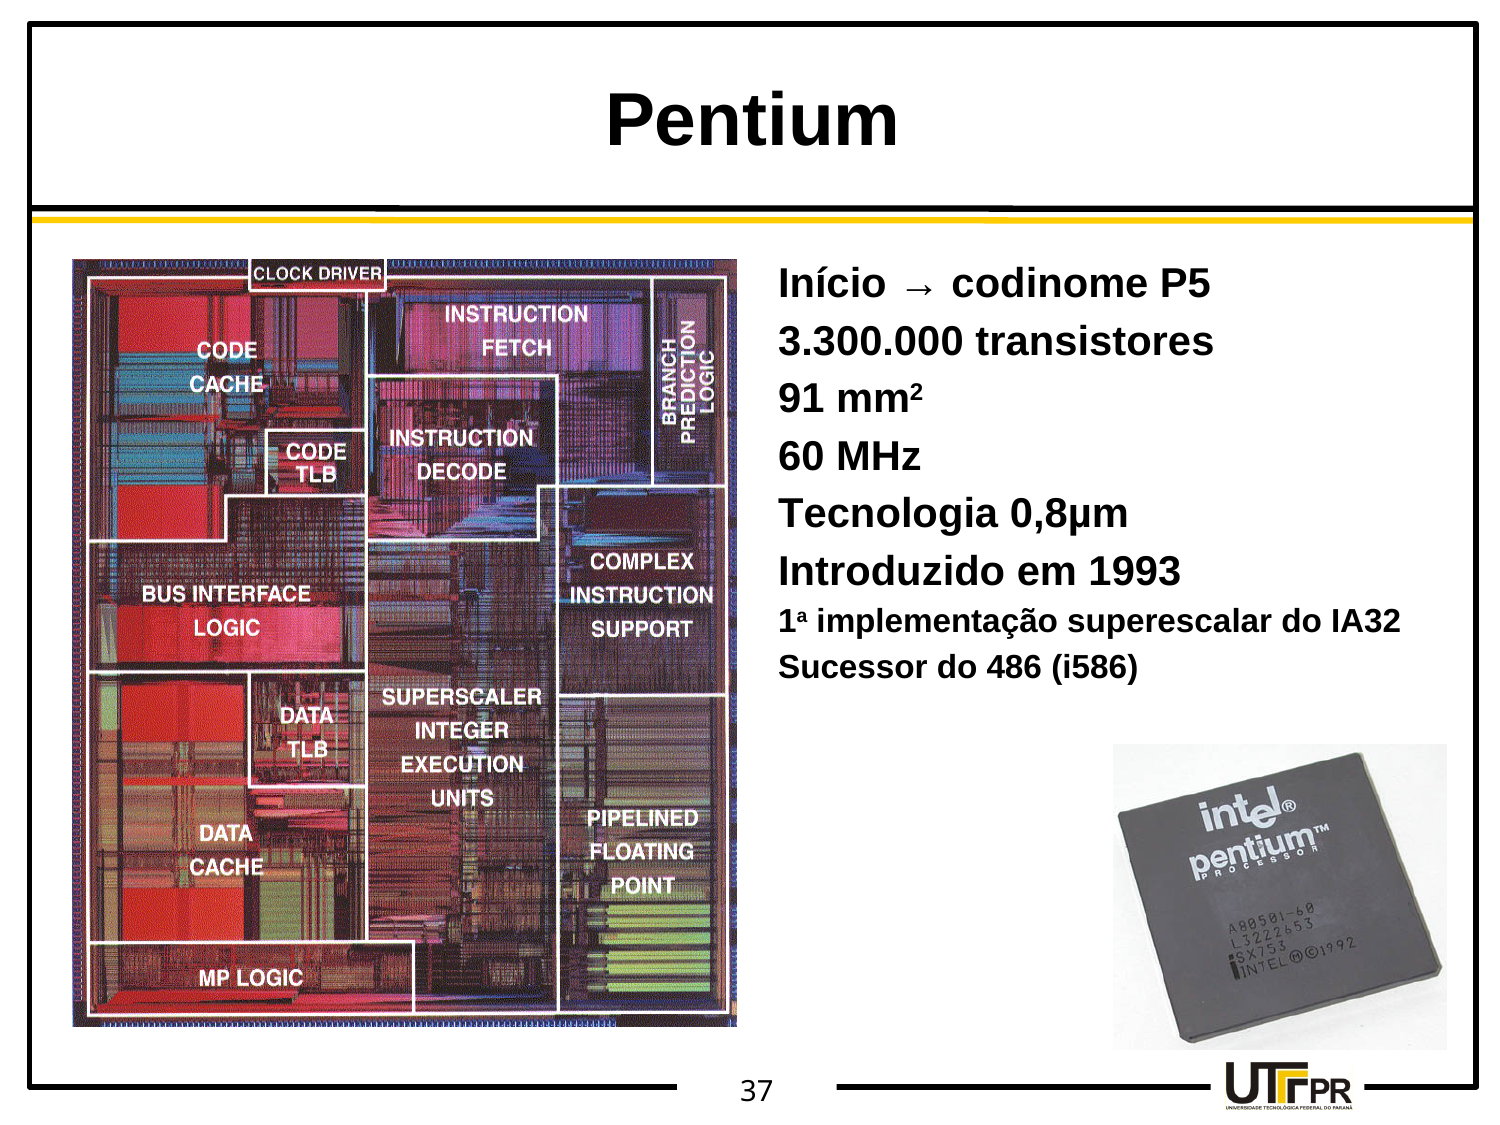

Pentium
# Início → codinome P5
3.300.000 transistores
91 mm2
60 MHz
Tecnologia 0,8µm
Introduzido em 1993
1a implementação superescalar do IA32
Sucessor do 486 (i586)